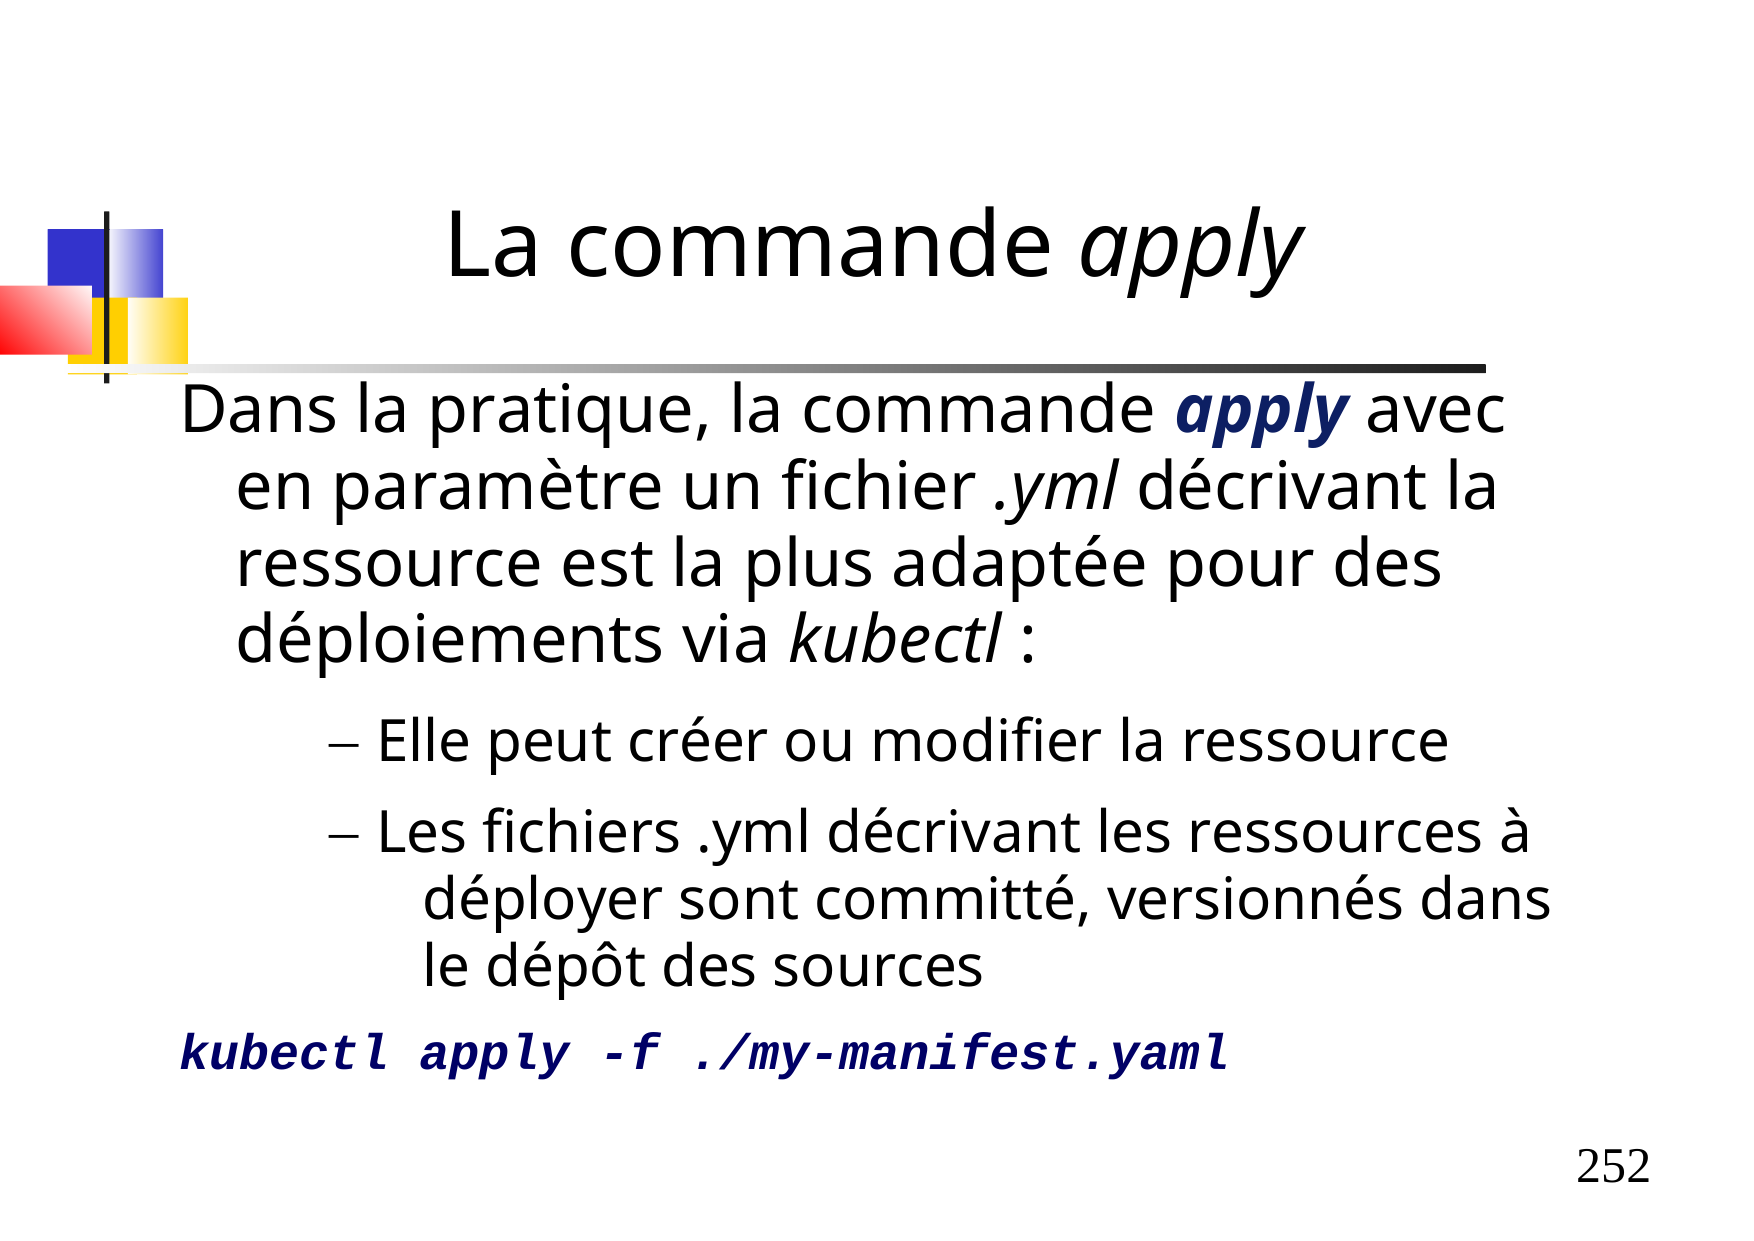

# La commande apply
Dans la pratique, la commande apply avec en paramètre un fichier .yml décrivant la ressource est la plus adaptée pour des déploiements via kubectl :
Elle peut créer ou modifier la ressource
Les fichiers .yml décrivant les ressources à déployer sont committé, versionnés dans le dépôt des sources
kubectl apply -f ./my-manifest.yaml